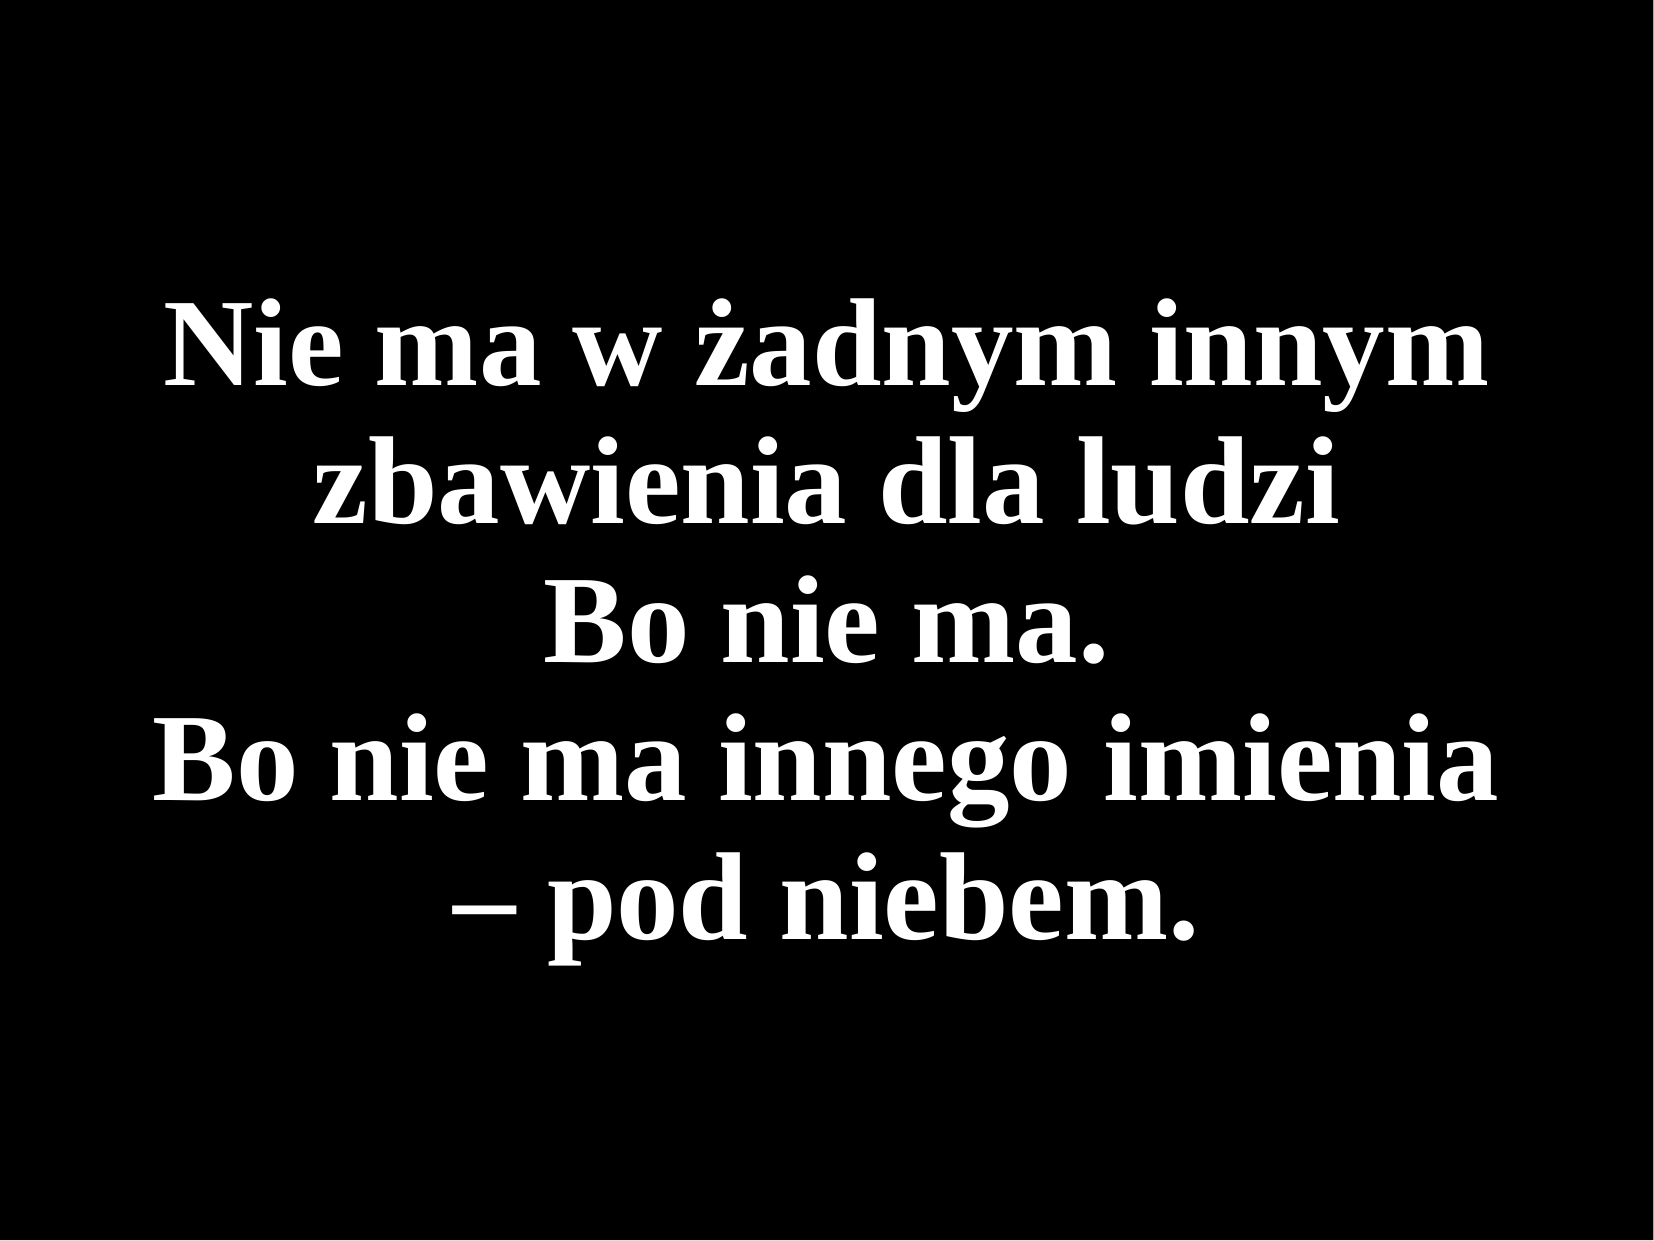

# Nie ma w żadnym innym zbawienia dla ludzi Bo nie ma. Bo nie ma innego imienia – pod niebem.